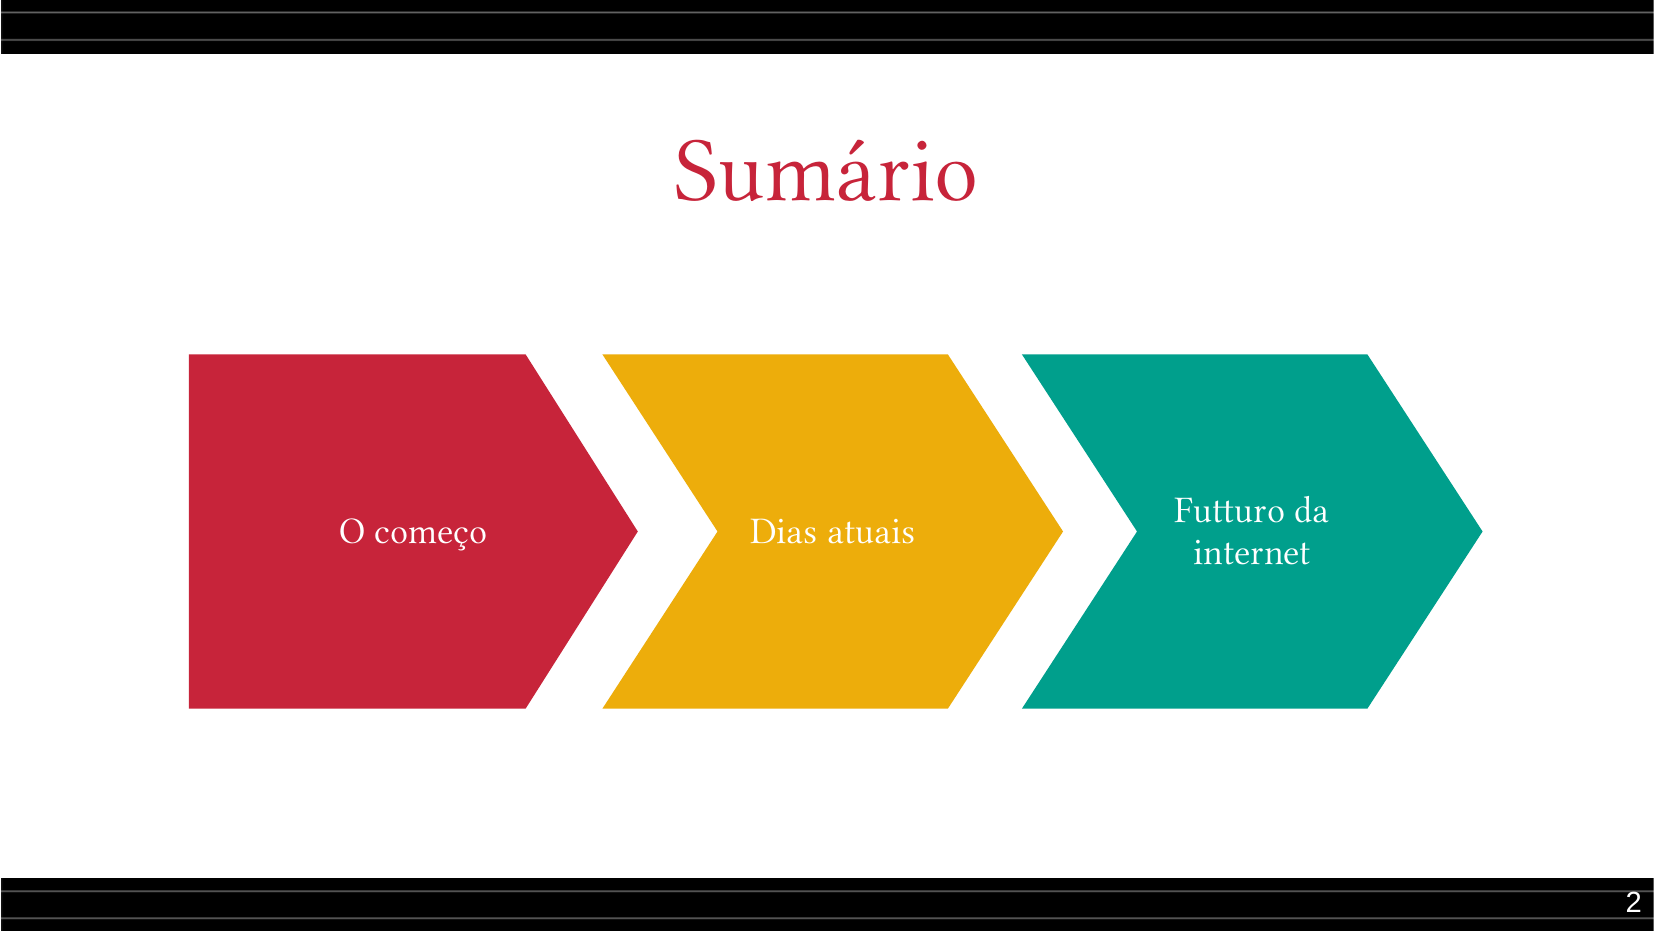

# Sumário
O começo
Dias atuais
Futturo da
internet